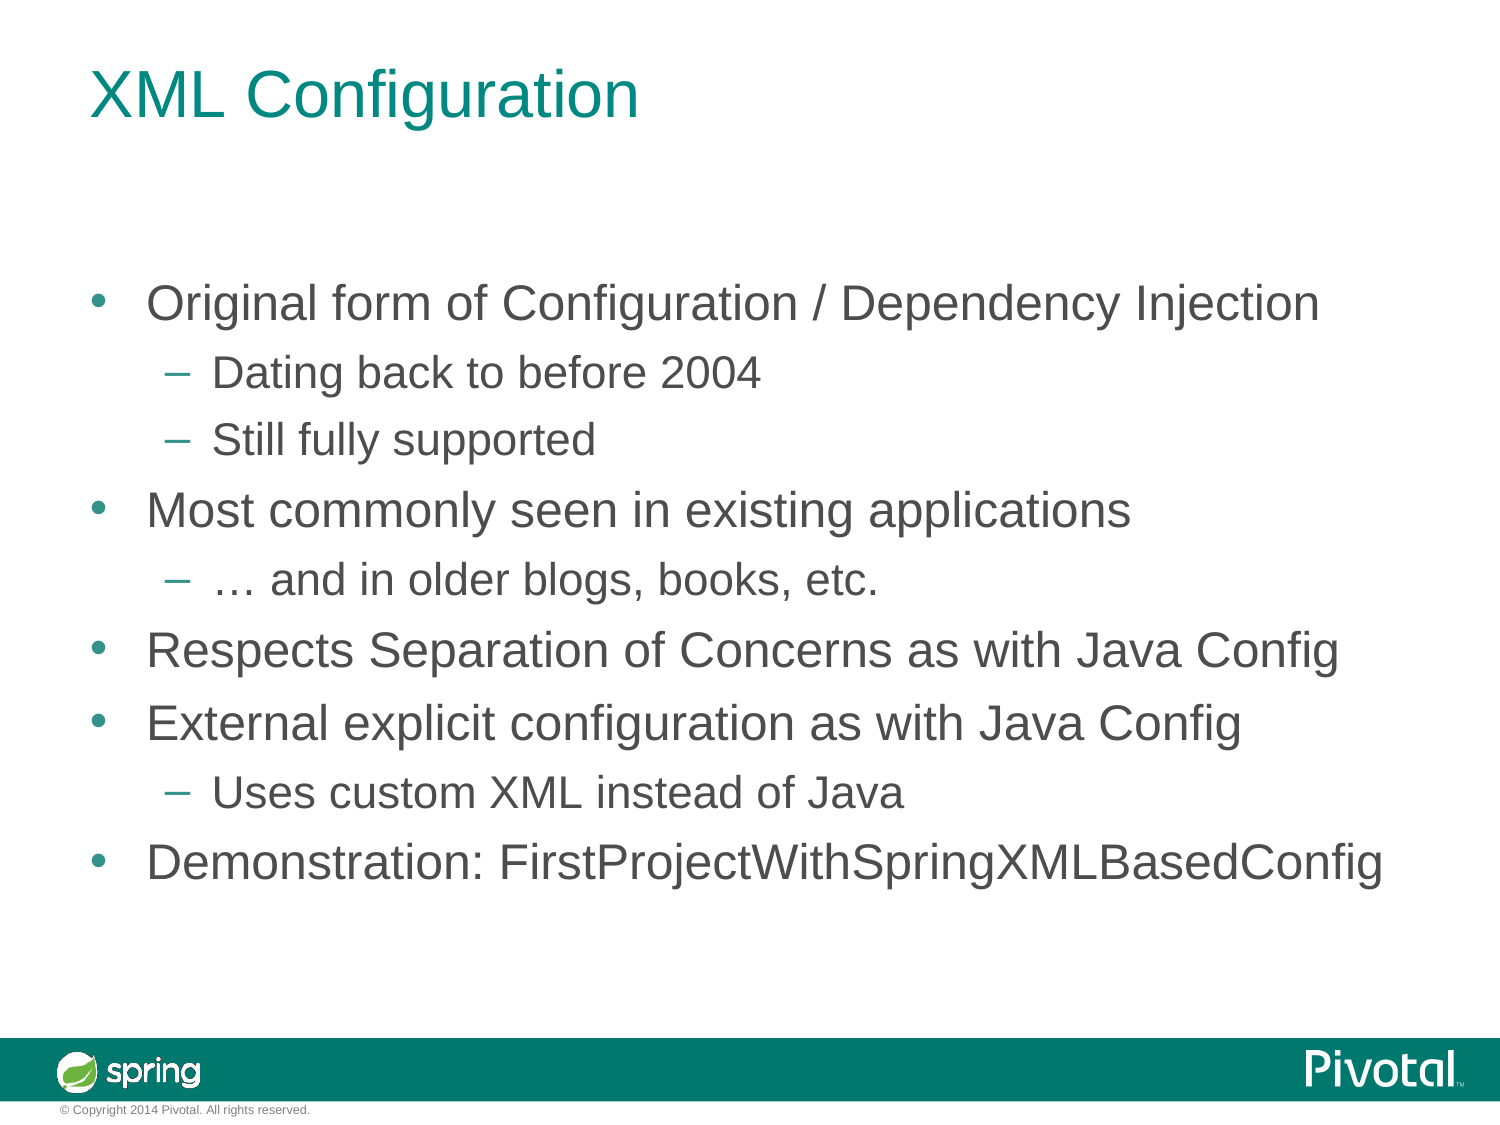

# XML Configuration
Original form of Configuration / Dependency Injection
Dating back to before 2004
Still fully supported
Most commonly seen in existing applications
… and in older blogs, books, etc.
Respects Separation of Concerns as with Java Config
External explicit configuration as with Java Config
Uses custom XML instead of Java
Demonstration: FirstProjectWithSpringXMLBasedConfig